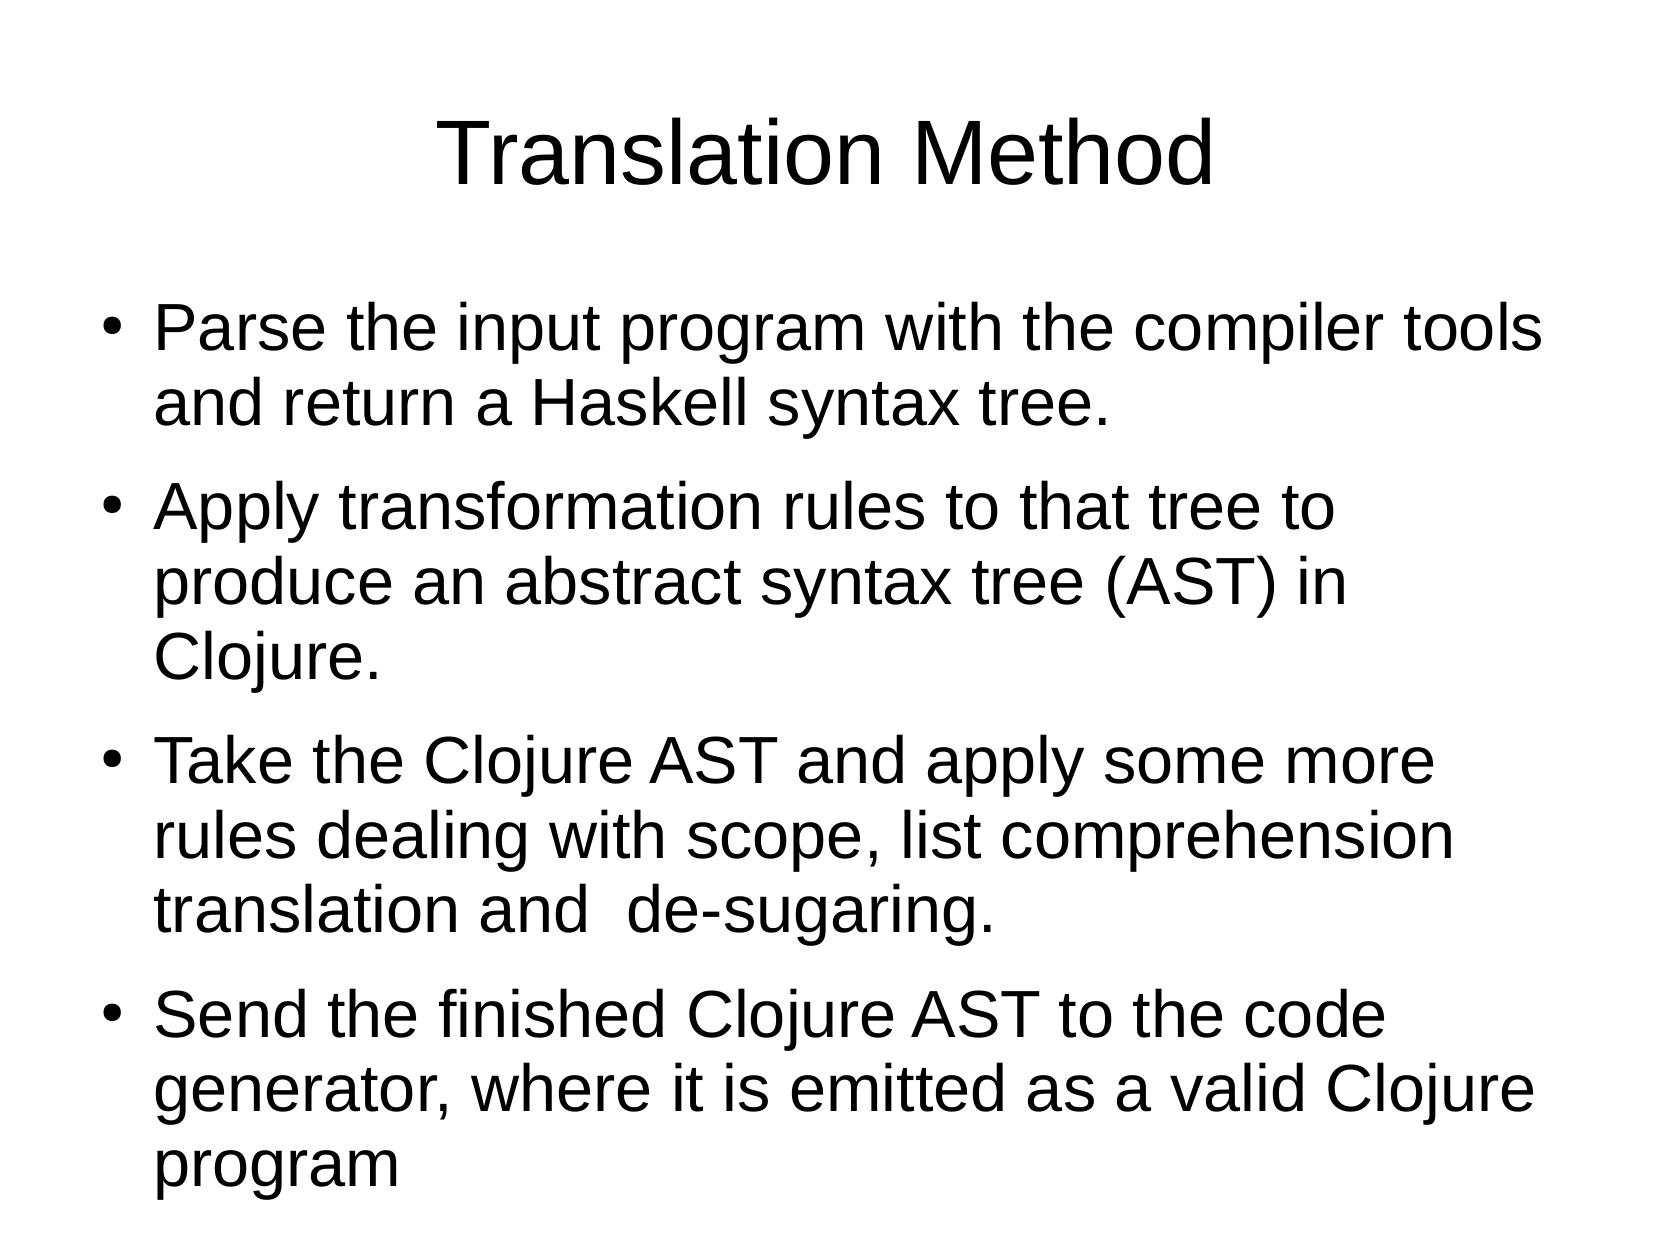

# Translation Method
Parse the input program with the compiler tools and return a Haskell syntax tree.
Apply transformation rules to that tree to produce an abstract syntax tree (AST) in Clojure.
Take the Clojure AST and apply some more rules dealing with scope, list comprehension translation and de-sugaring.
Send the finished Clojure AST to the code generator, where it is emitted as a valid Clojure program